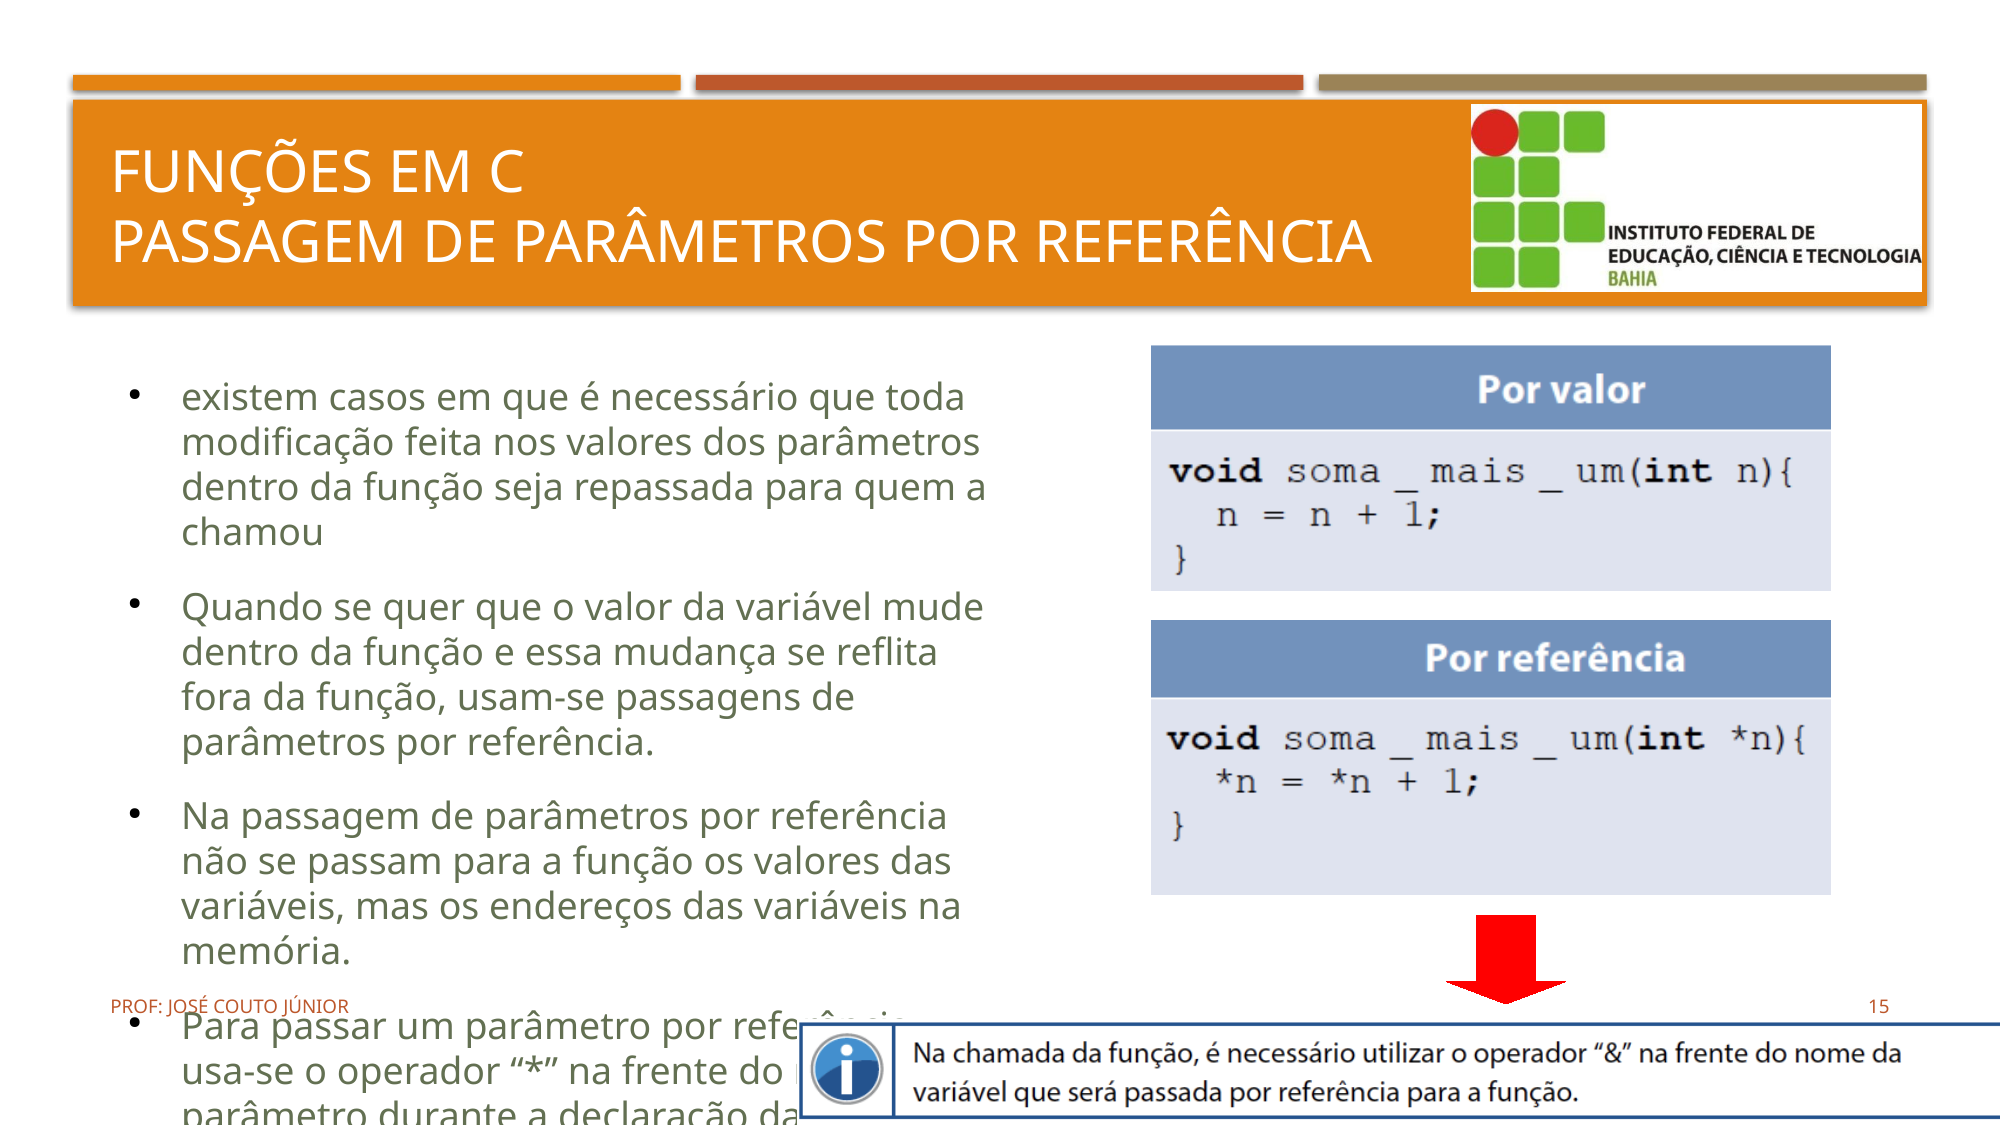

# Funções em C passagem de parâmetros por Referência
existem casos em que é necessário que toda modificação feita nos valores dos parâmetros dentro da função seja repassada para quem a chamou
Quando se quer que o valor da variável mude dentro da função e essa mudança se reflita fora da função, usam-se passagens de parâmetros por referência.
Na passagem de parâmetros por referência não se passam para a função os valores das variáveis, mas os endereços das variáveis na memória.
Para passar um parâmetro por referência, usa-se o operador “*” na frente do nome do parâmetro durante a declaração da função.
Prof: José Couto Júnior
15